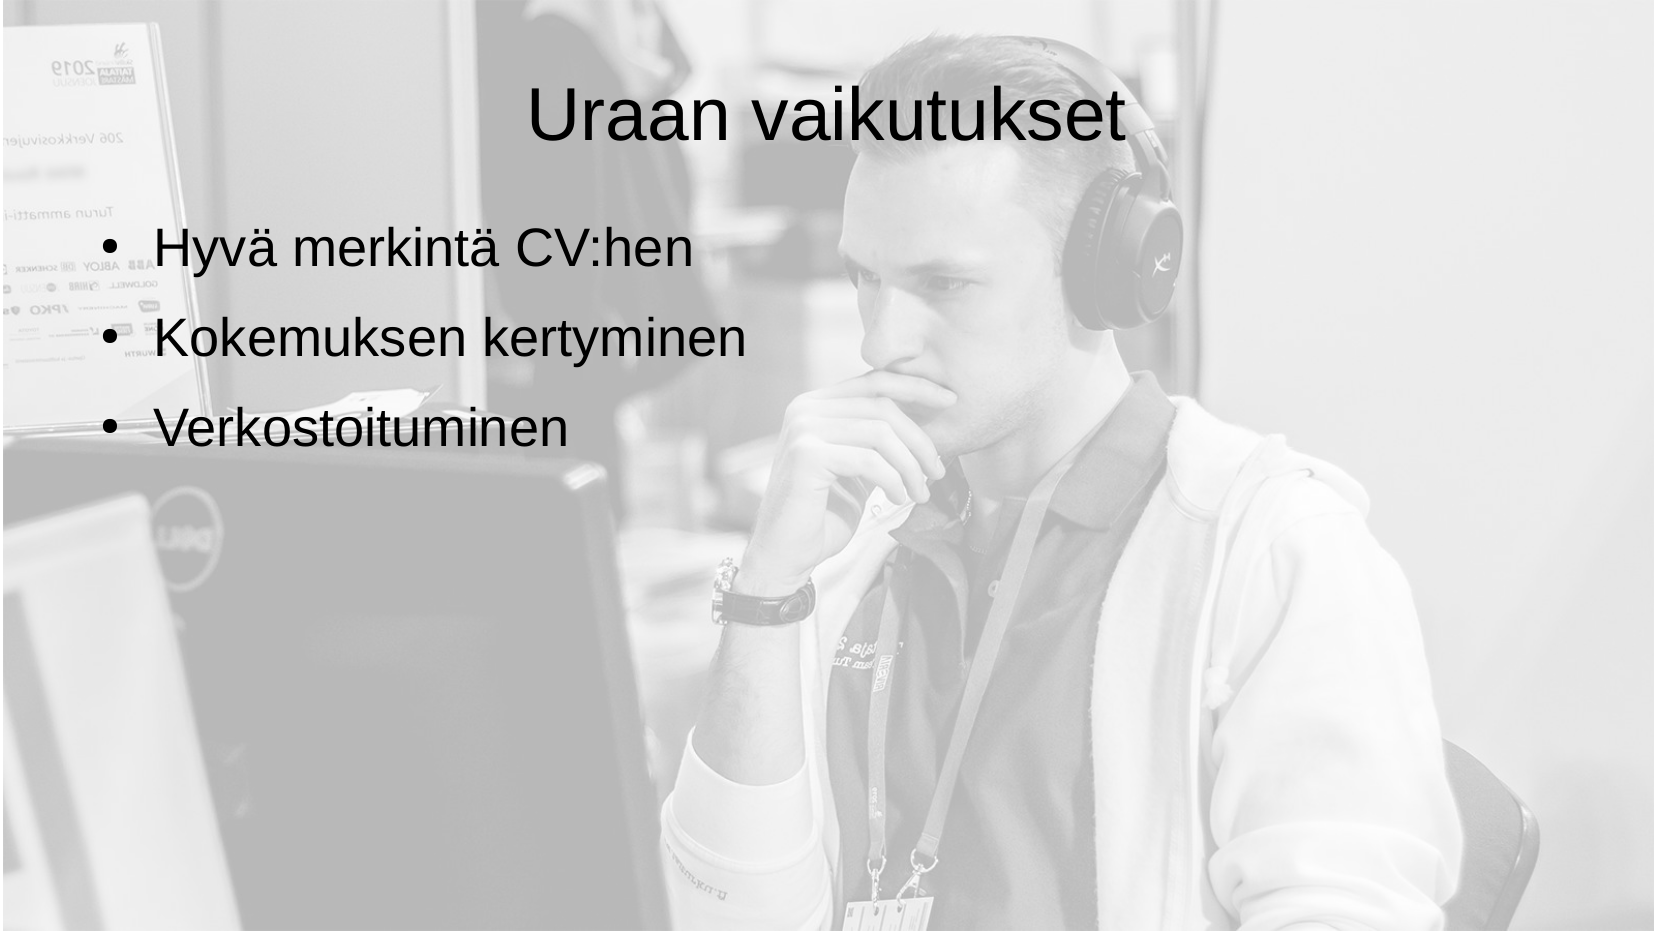

# Uraan vaikutukset
Hyvä merkintä CV:hen
Kokemuksen kertyminen
Verkostoituminen